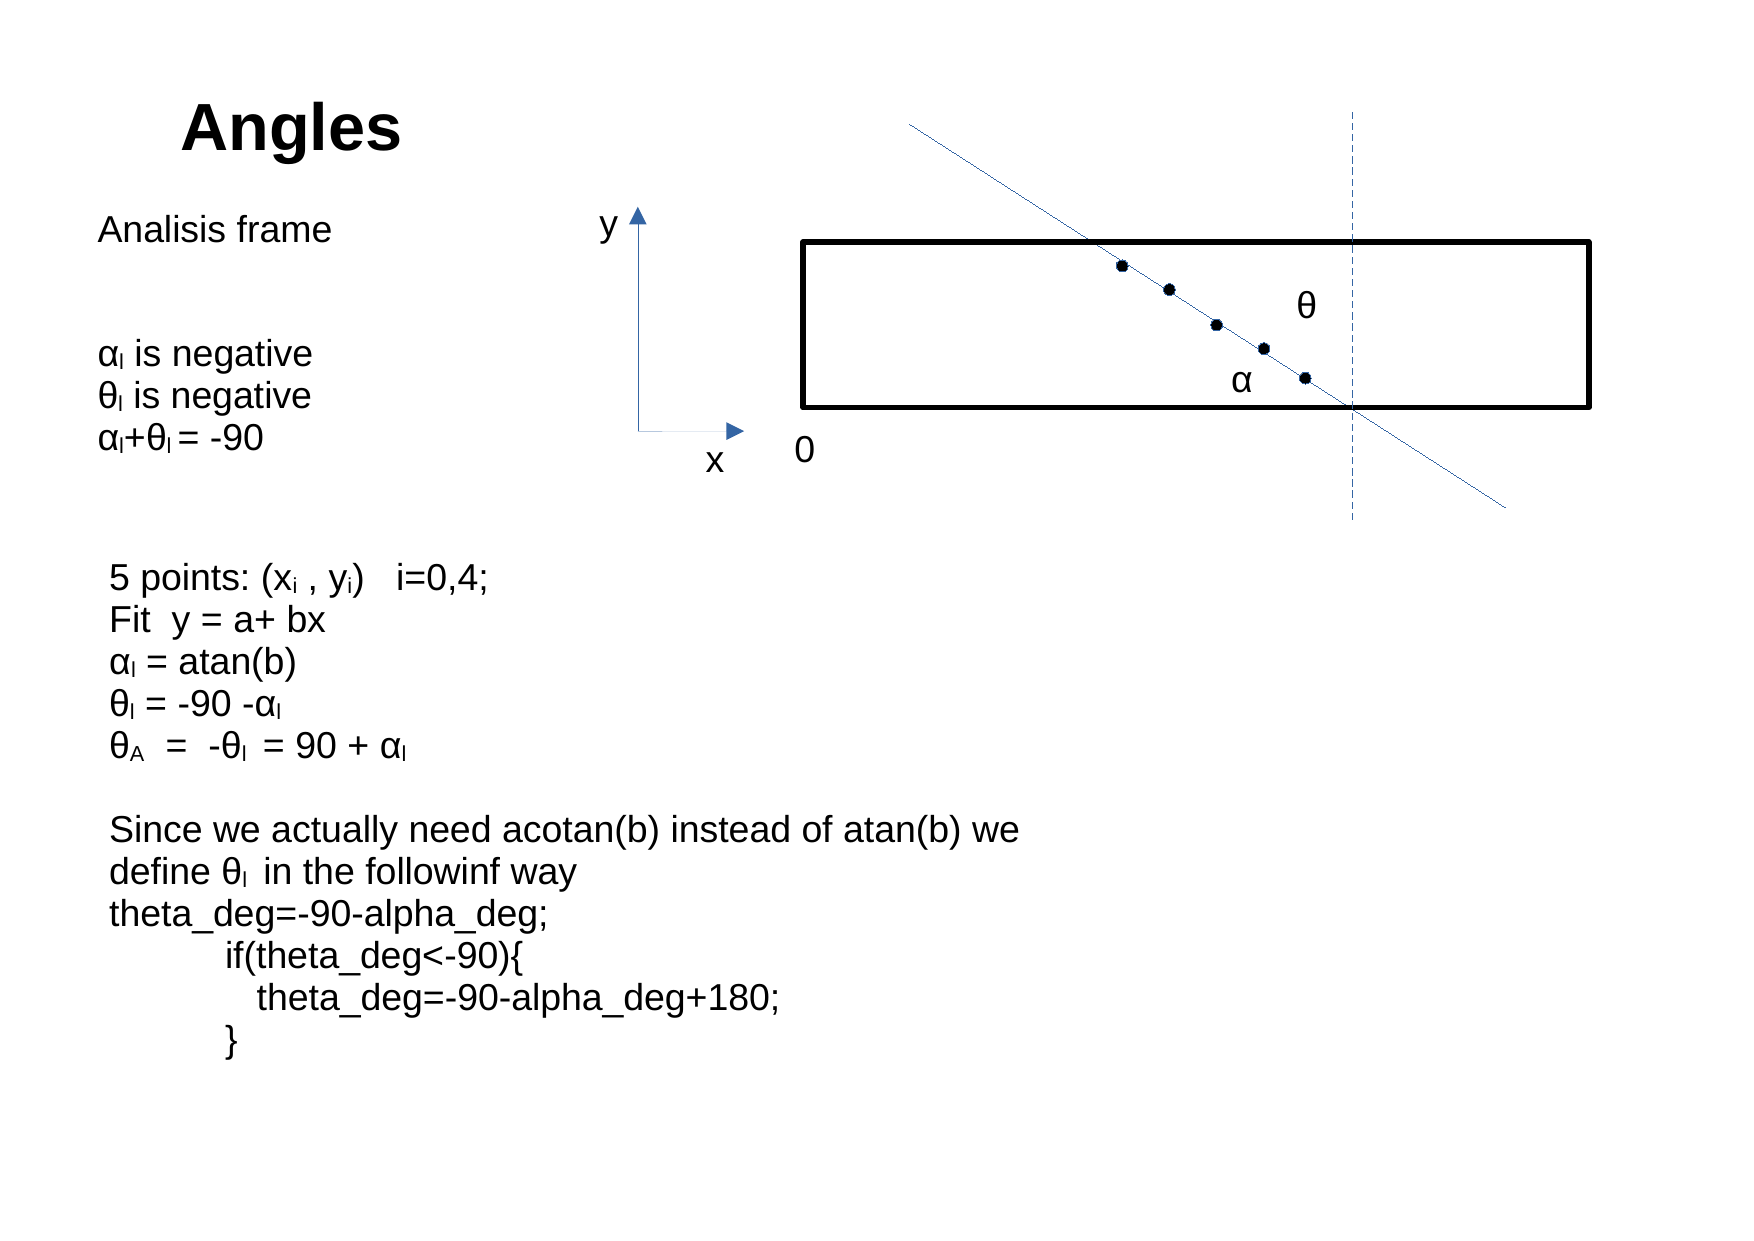

Angles
y
Analisis frame
θ
αl is negative
θl is negative
αl+θl = -90
α
0
x
5 points: (xi , yi) i=0,4;
Fit y = a+ bx
αl = atan(b)
θl = -90 -αl
θA = -θl = 90 + αl
Since we actually need acotan(b) instead of atan(b) we define θl in the followinf way
theta_deg=-90-alpha_deg;
	 if(theta_deg<-90){
	 theta_deg=-90-alpha_deg+180;
	 }